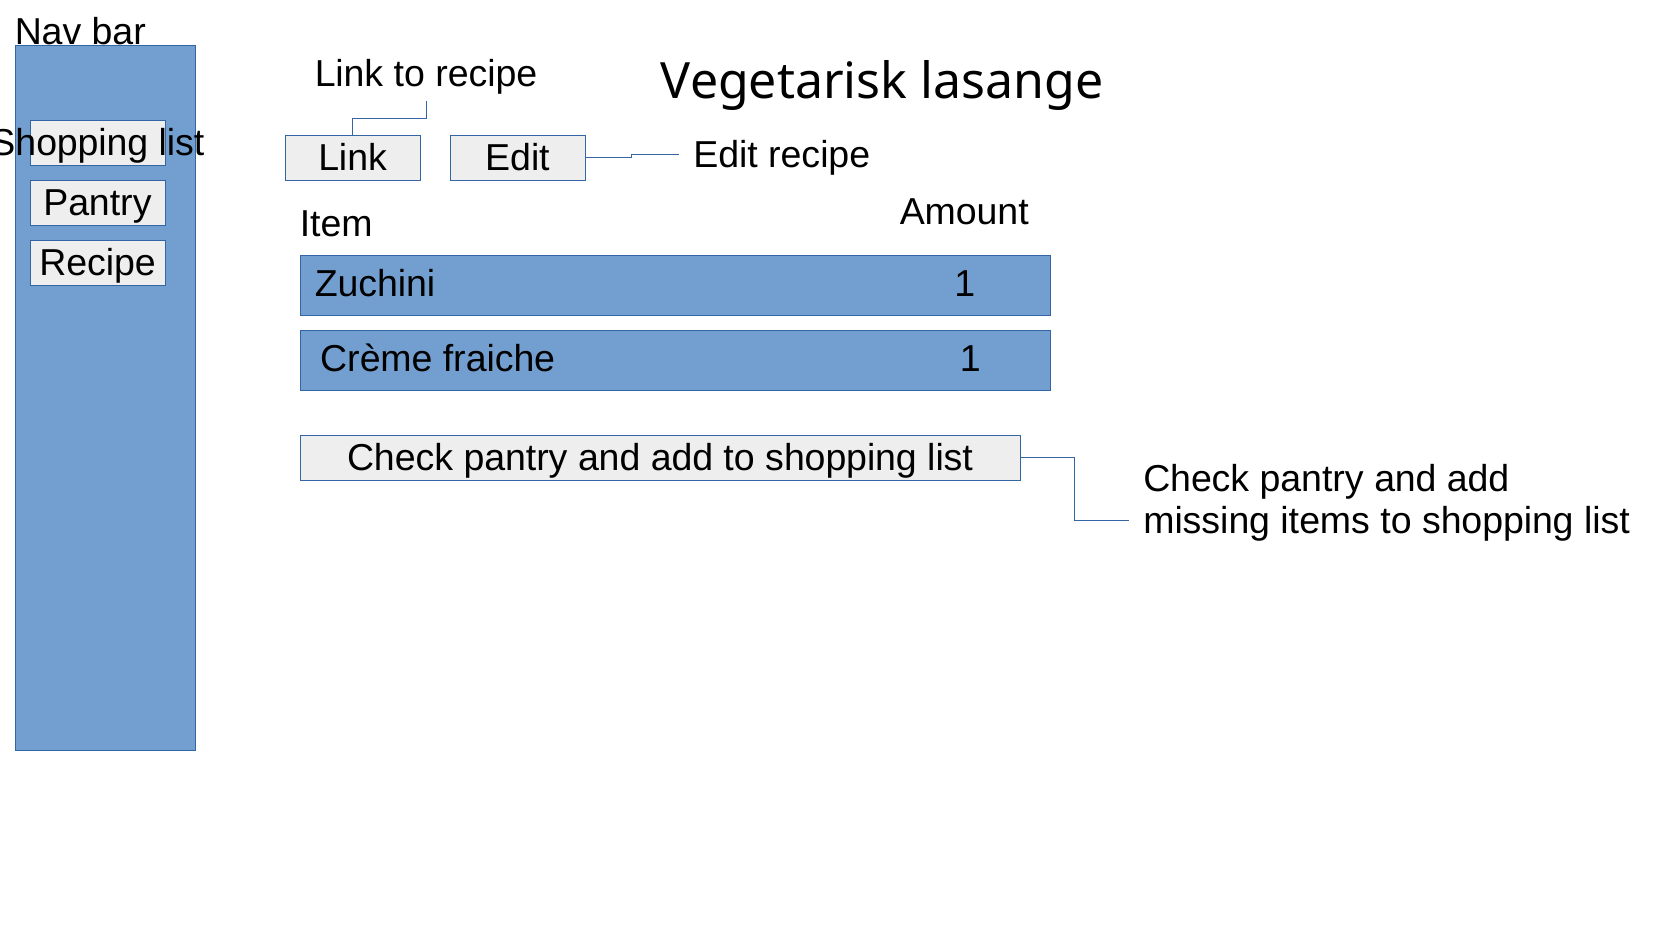

Nav bar
Link to recipe
Vegetarisk lasange
Shopping list
Edit recipe
Link
Edit
Pantry
Amount
Item
Recipe
Zuchini
1
Crème fraiche
1
Check pantry and add to shopping list
Check pantry and add missing items to shopping list